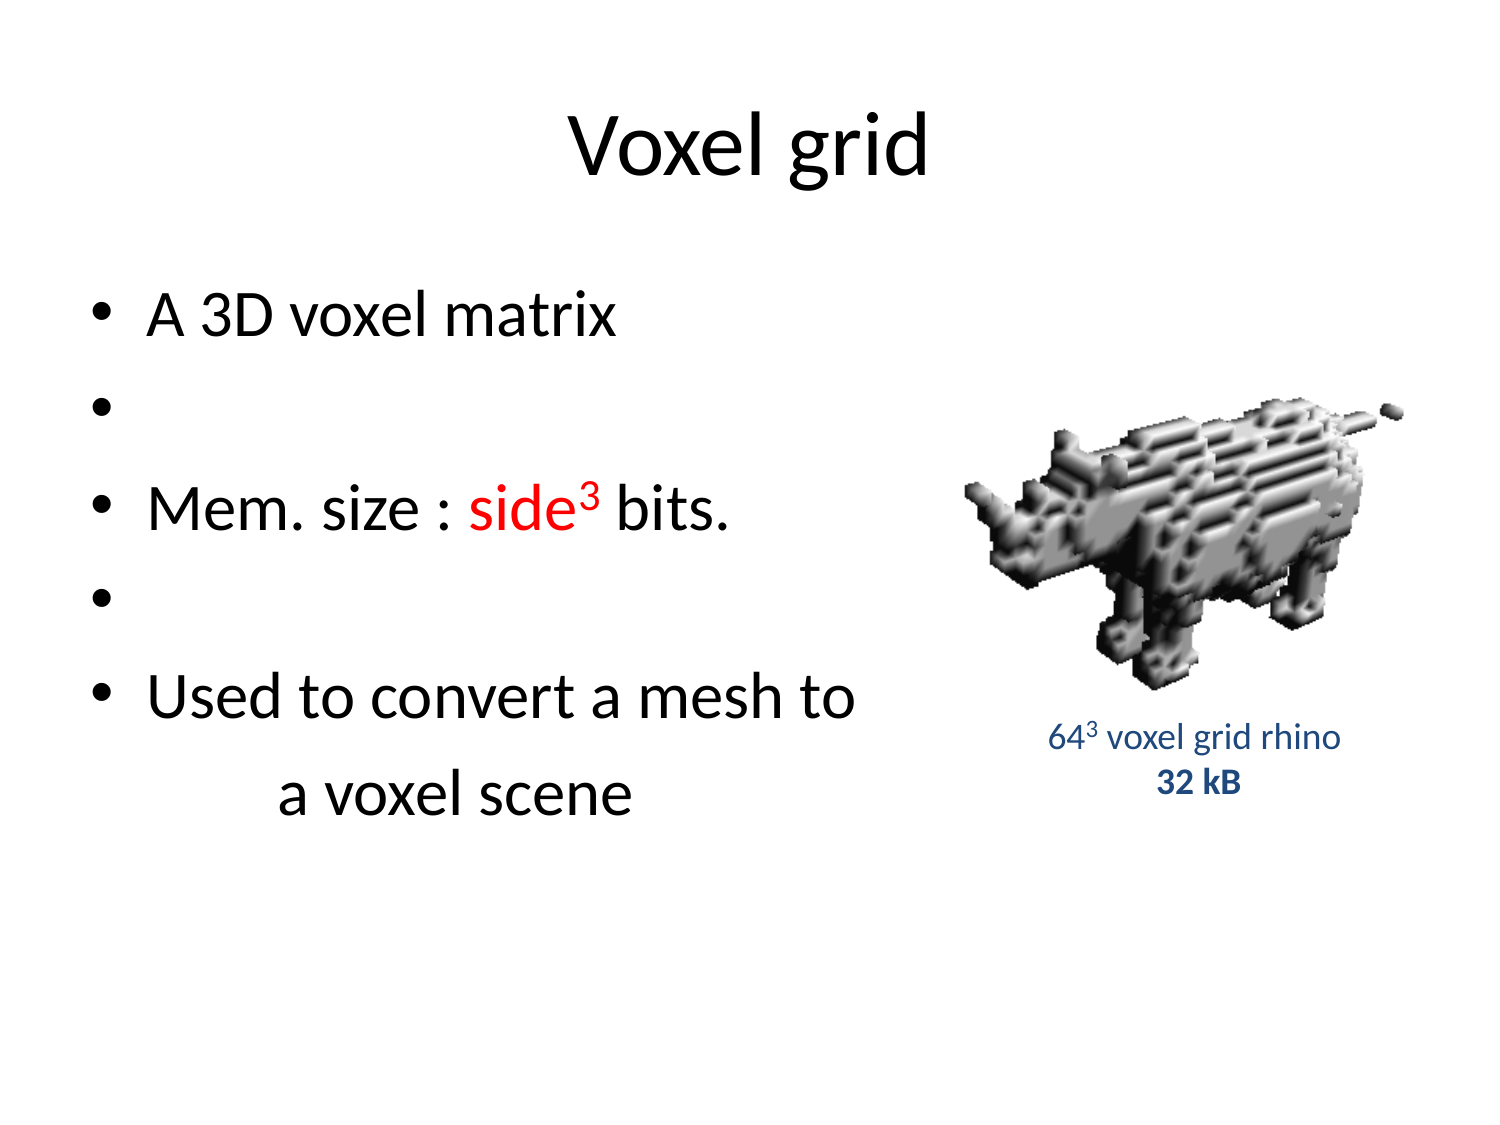

# Voxel grid
A 3D voxel matrix
Mem. size : side3 bits.
Used to convert a mesh to
	a voxel scene
643 voxel grid rhino
32 kB